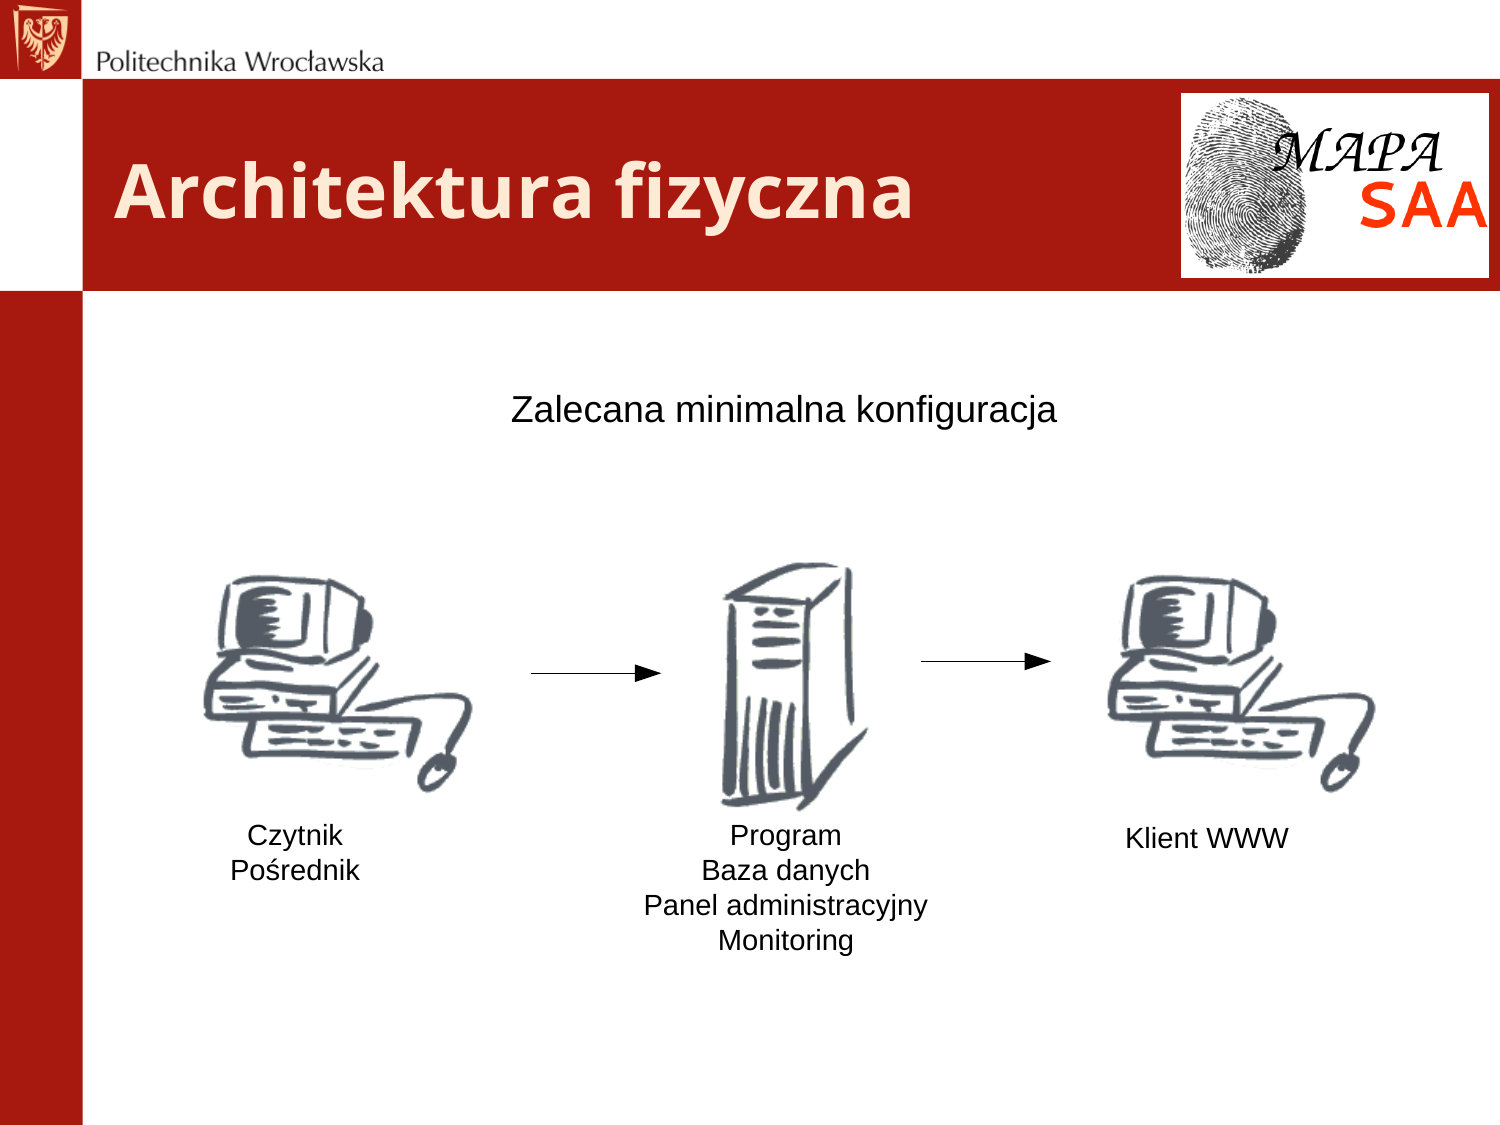

# Architektura fizyczna
Zalecana minimalna konfiguracja
Czytnik
Pośrednik
Program
Baza danych
Panel administracyjny
Monitoring
Klient WWW